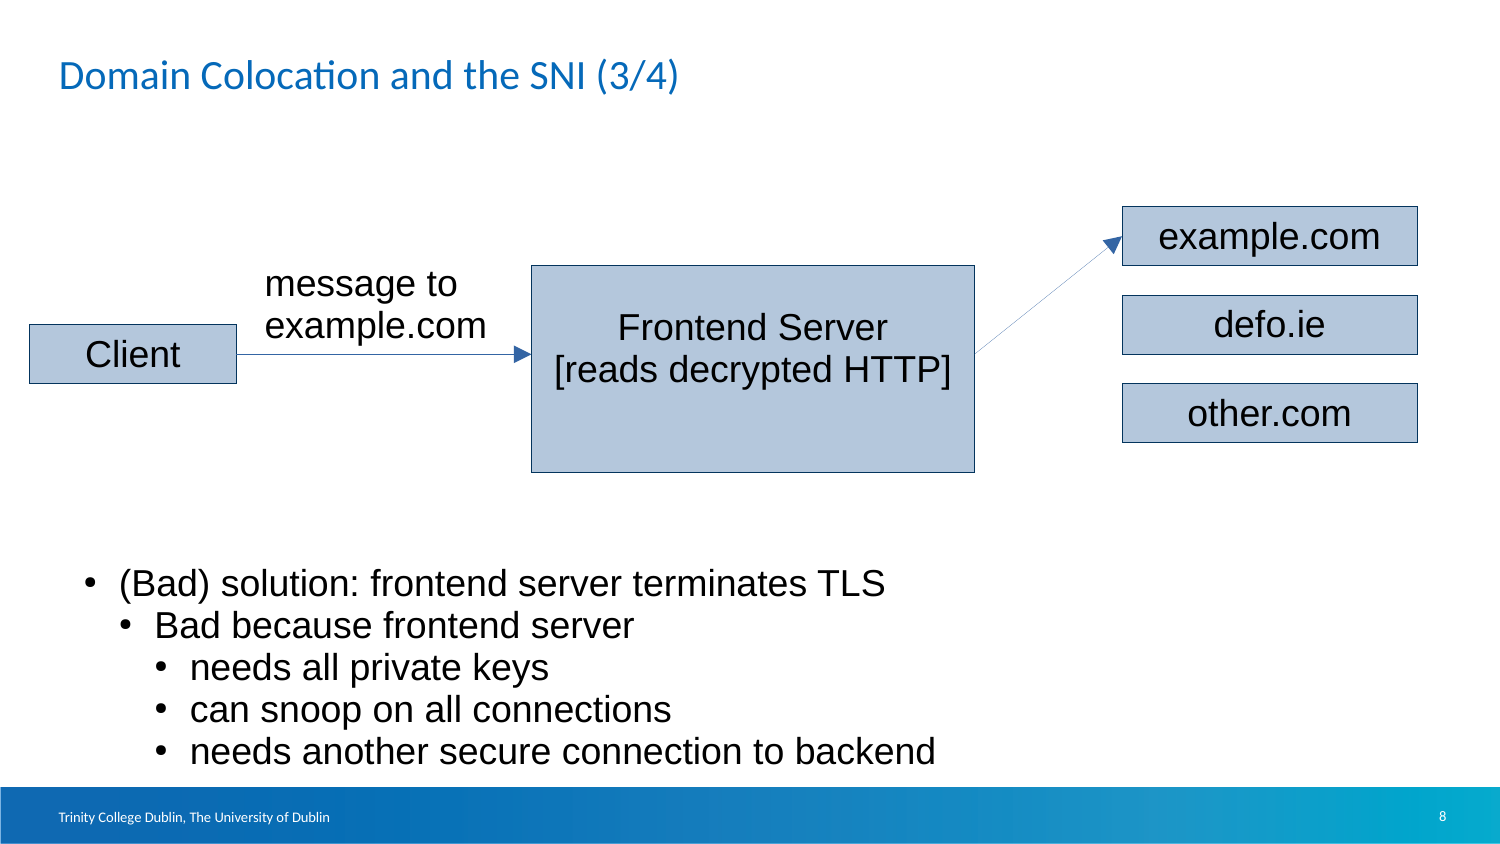

# Domain Colocation and the SNI (3/4)
example.com
message to
example.com
Frontend Server
[reads decrypted HTTP]
defo.ie
Client
other.com
(Bad) solution: frontend server terminates TLS
Bad because frontend server
needs all private keys
can snoop on all connections
needs another secure connection to backend